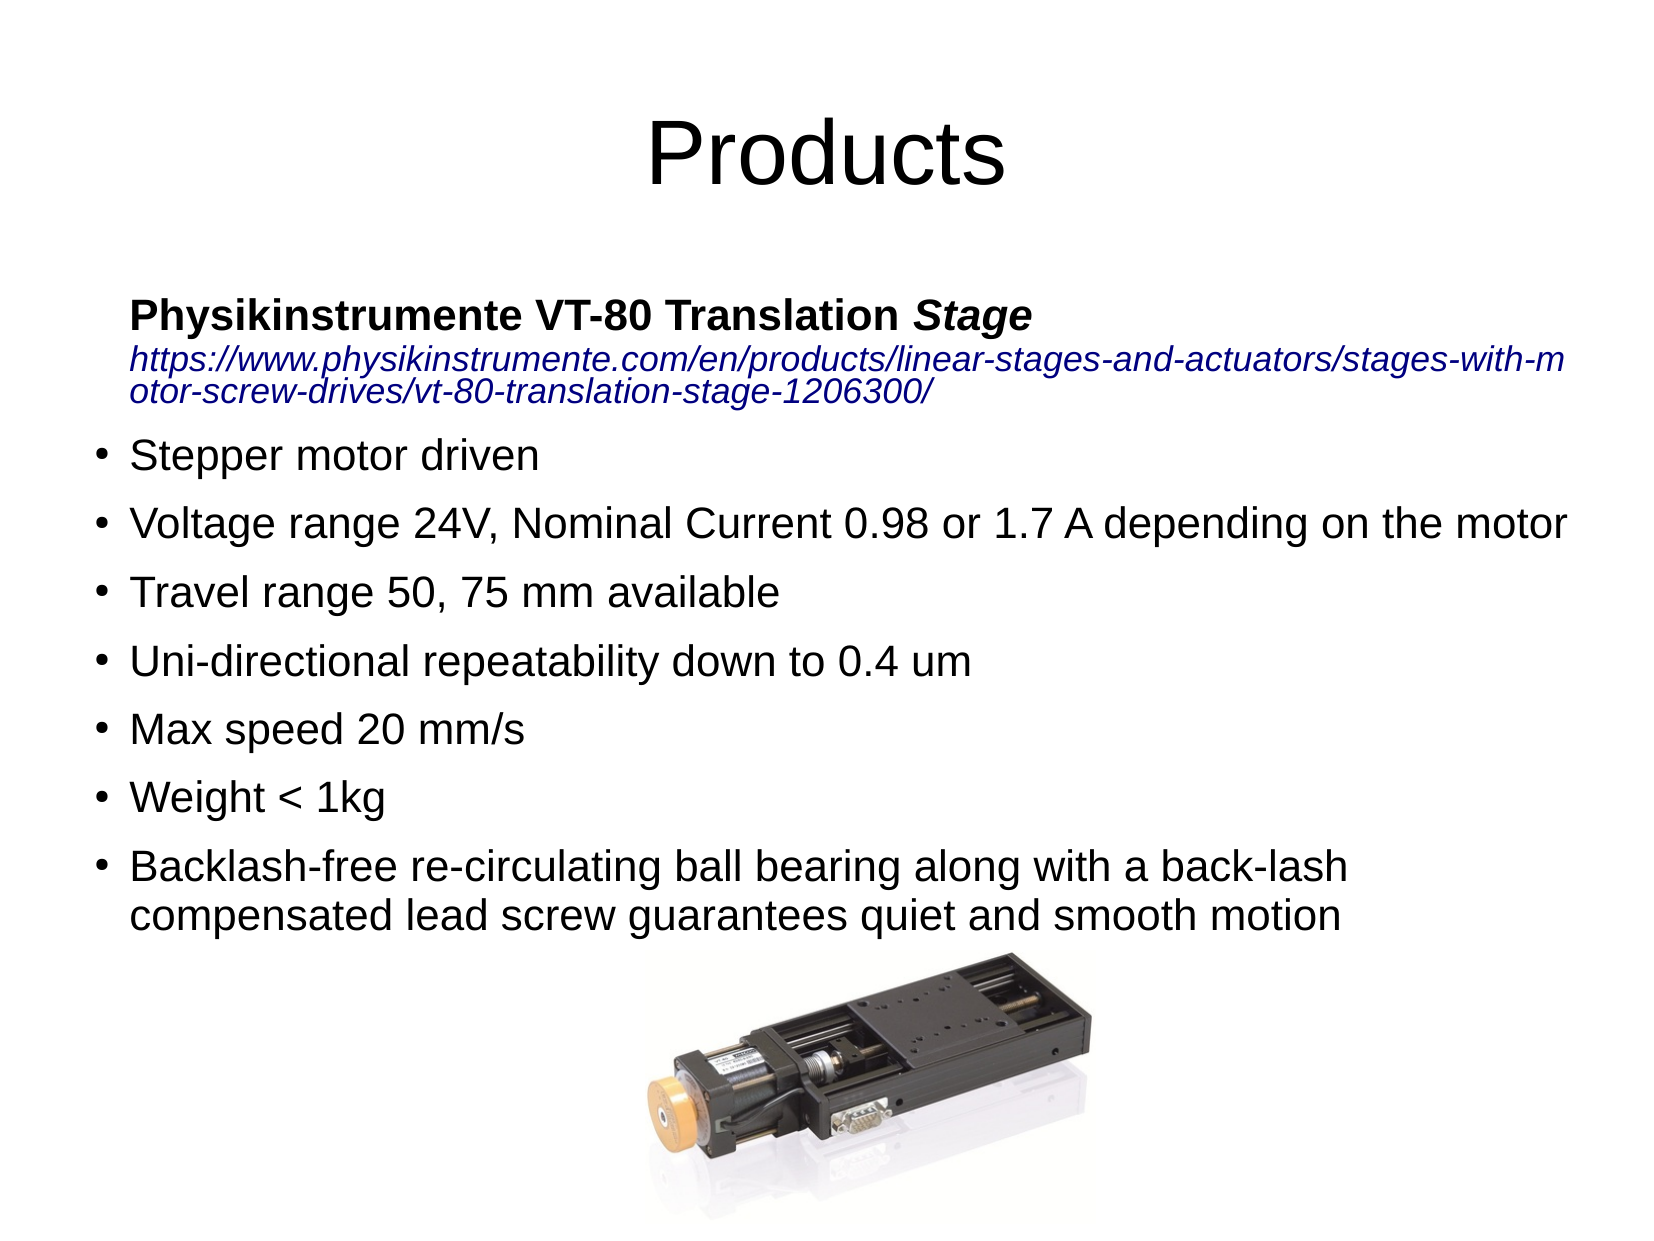

# Products
Physikinstrumente VT-80 Translation Stage https://www.physikinstrumente.com/en/products/linear-stages-and-actuators/stages-with-motor-screw-drives/vt-80-translation-stage-1206300/
Stepper motor driven
Voltage range 24V, Nominal Current 0.98 or 1.7 A depending on the motor
Travel range 50, 75 mm available
Uni-directional repeatability down to 0.4 um
Max speed 20 mm/s
Weight < 1kg
Backlash-free re-circulating ball bearing along with a back-lash compensated lead screw guarantees quiet and smooth motion